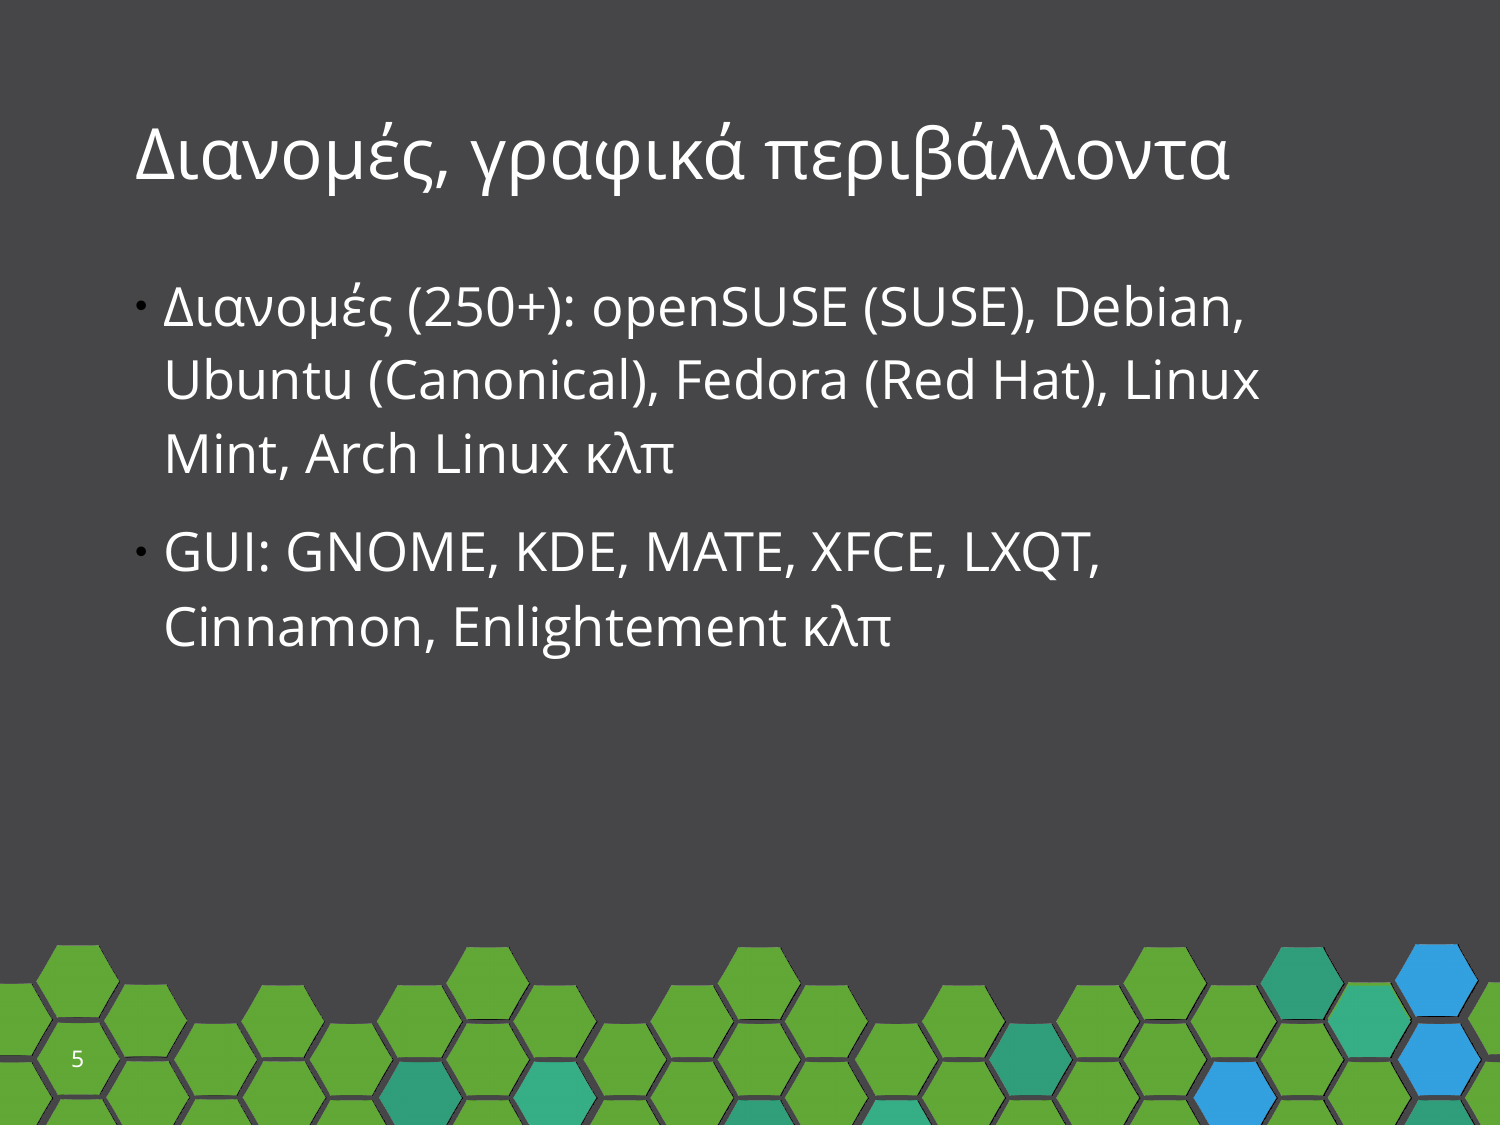

# Διανομές, γραφικά περιβάλλοντα
Διανομές (250+): openSUSE (SUSE), Debian, Ubuntu (Canonical), Fedora (Red Hat), Linux Mint, Arch Linux κλπ
GUI: GNOME, KDE, MATE, XFCE, LXQT, Cinnamon, Enlightement κλπ